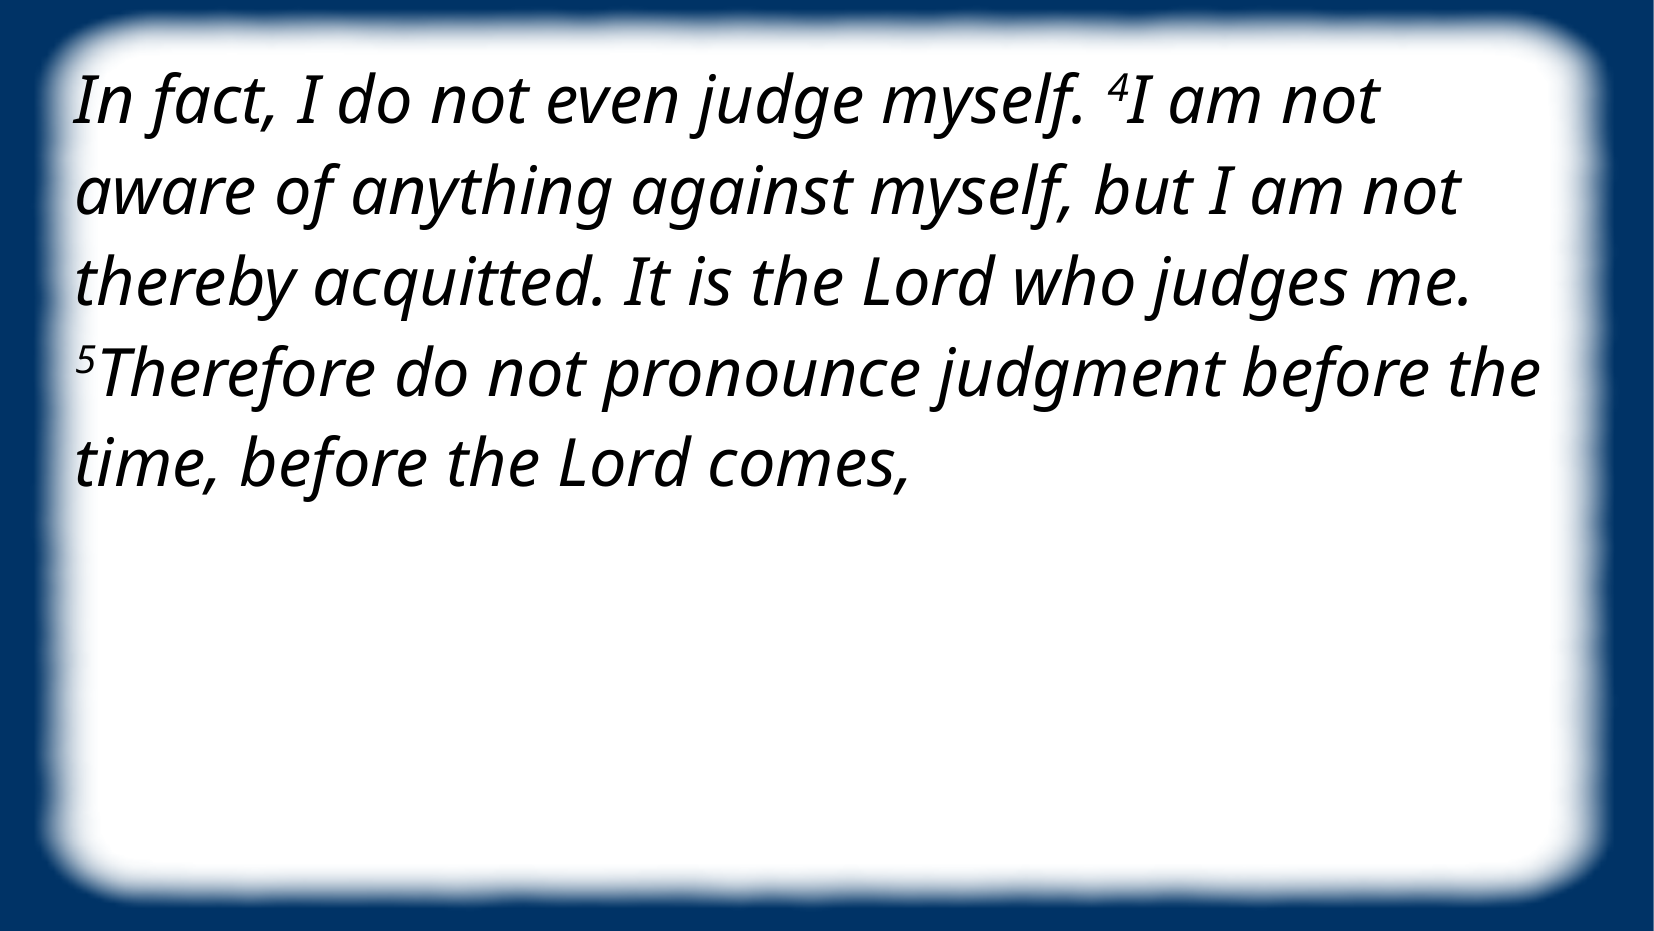

In fact, I do not even judge myself. 4I am not aware of anything against myself, but I am not thereby acquitted. It is the Lord who judges me. 5Therefore do not pronounce judgment before the time, before the Lord comes,